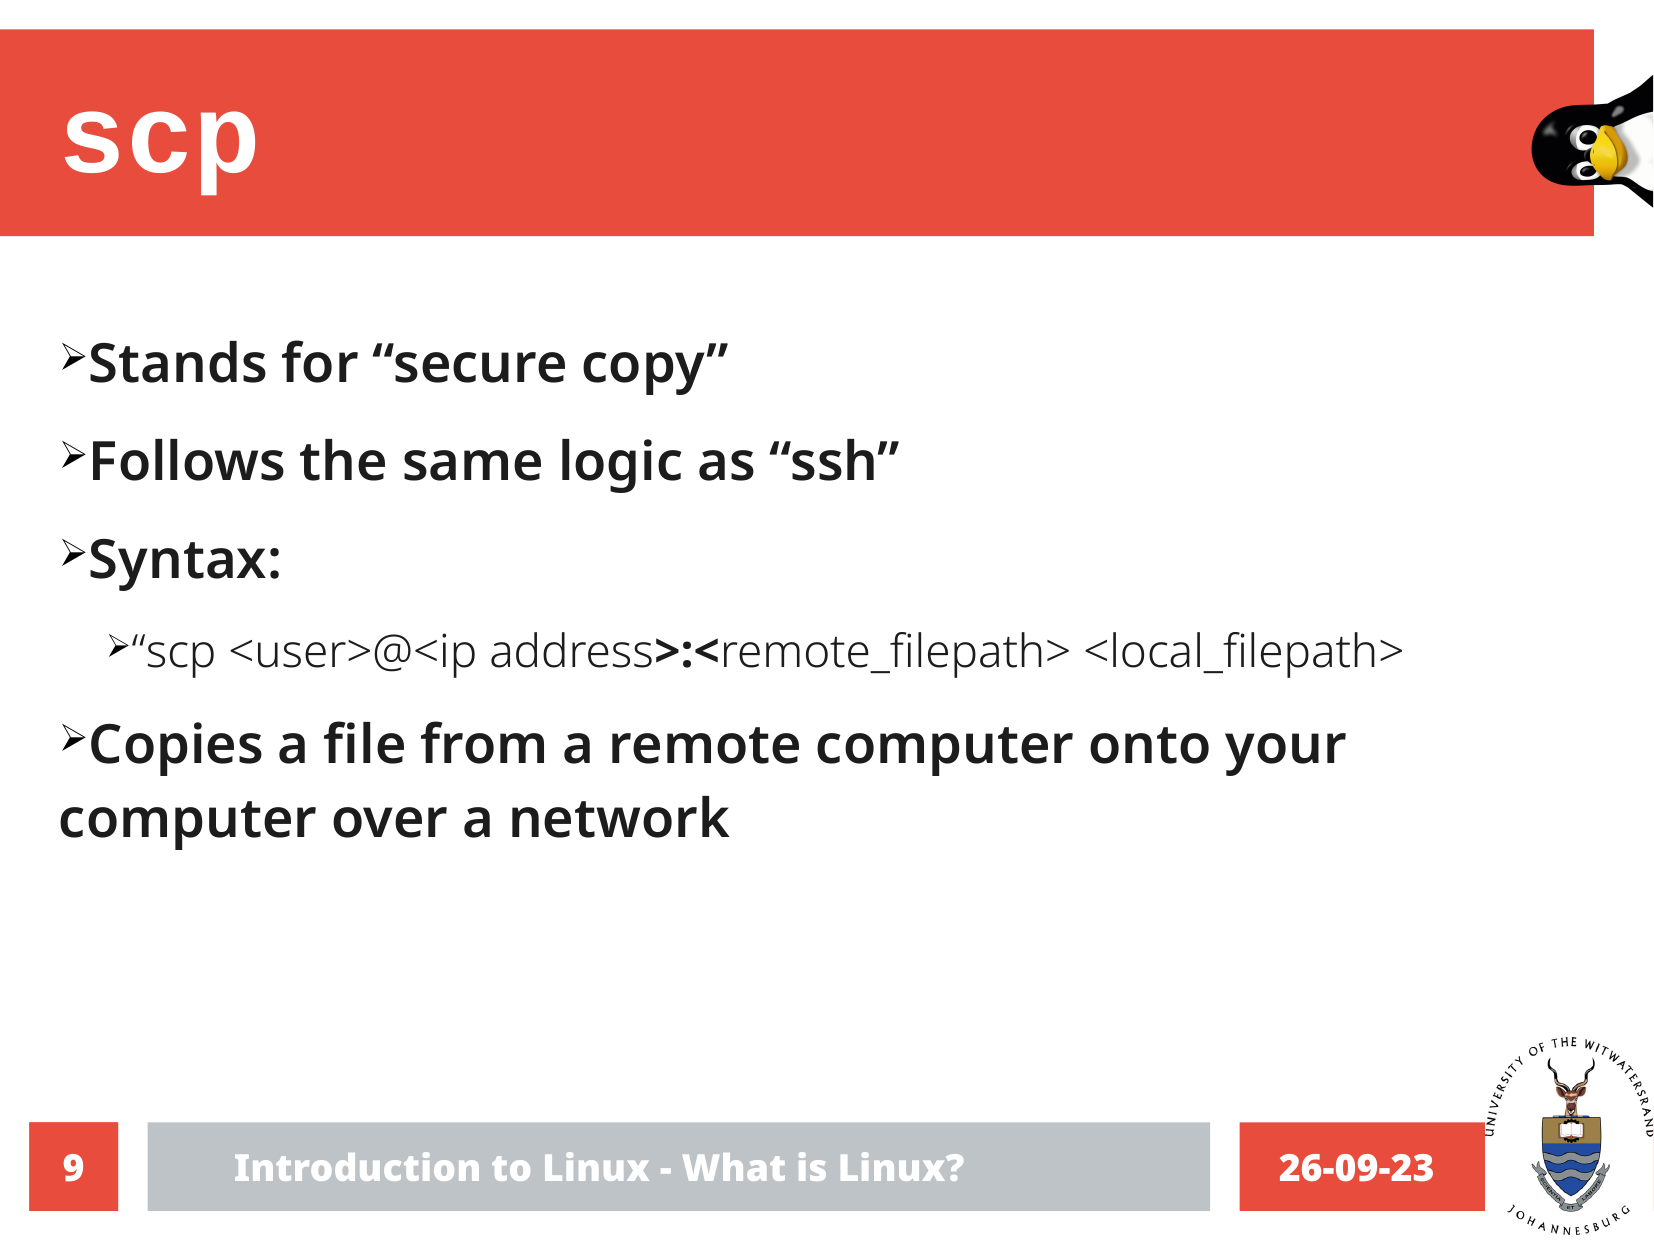

# scp
Stands for “secure copy”
Follows the same logic as “ssh”
Syntax:
“scp <user>@<ip address>:<remote_filepath> <local_filepath>
Copies a file from a remote computer onto your computer over a network
9
 Introduction to Linux - What is Linux?